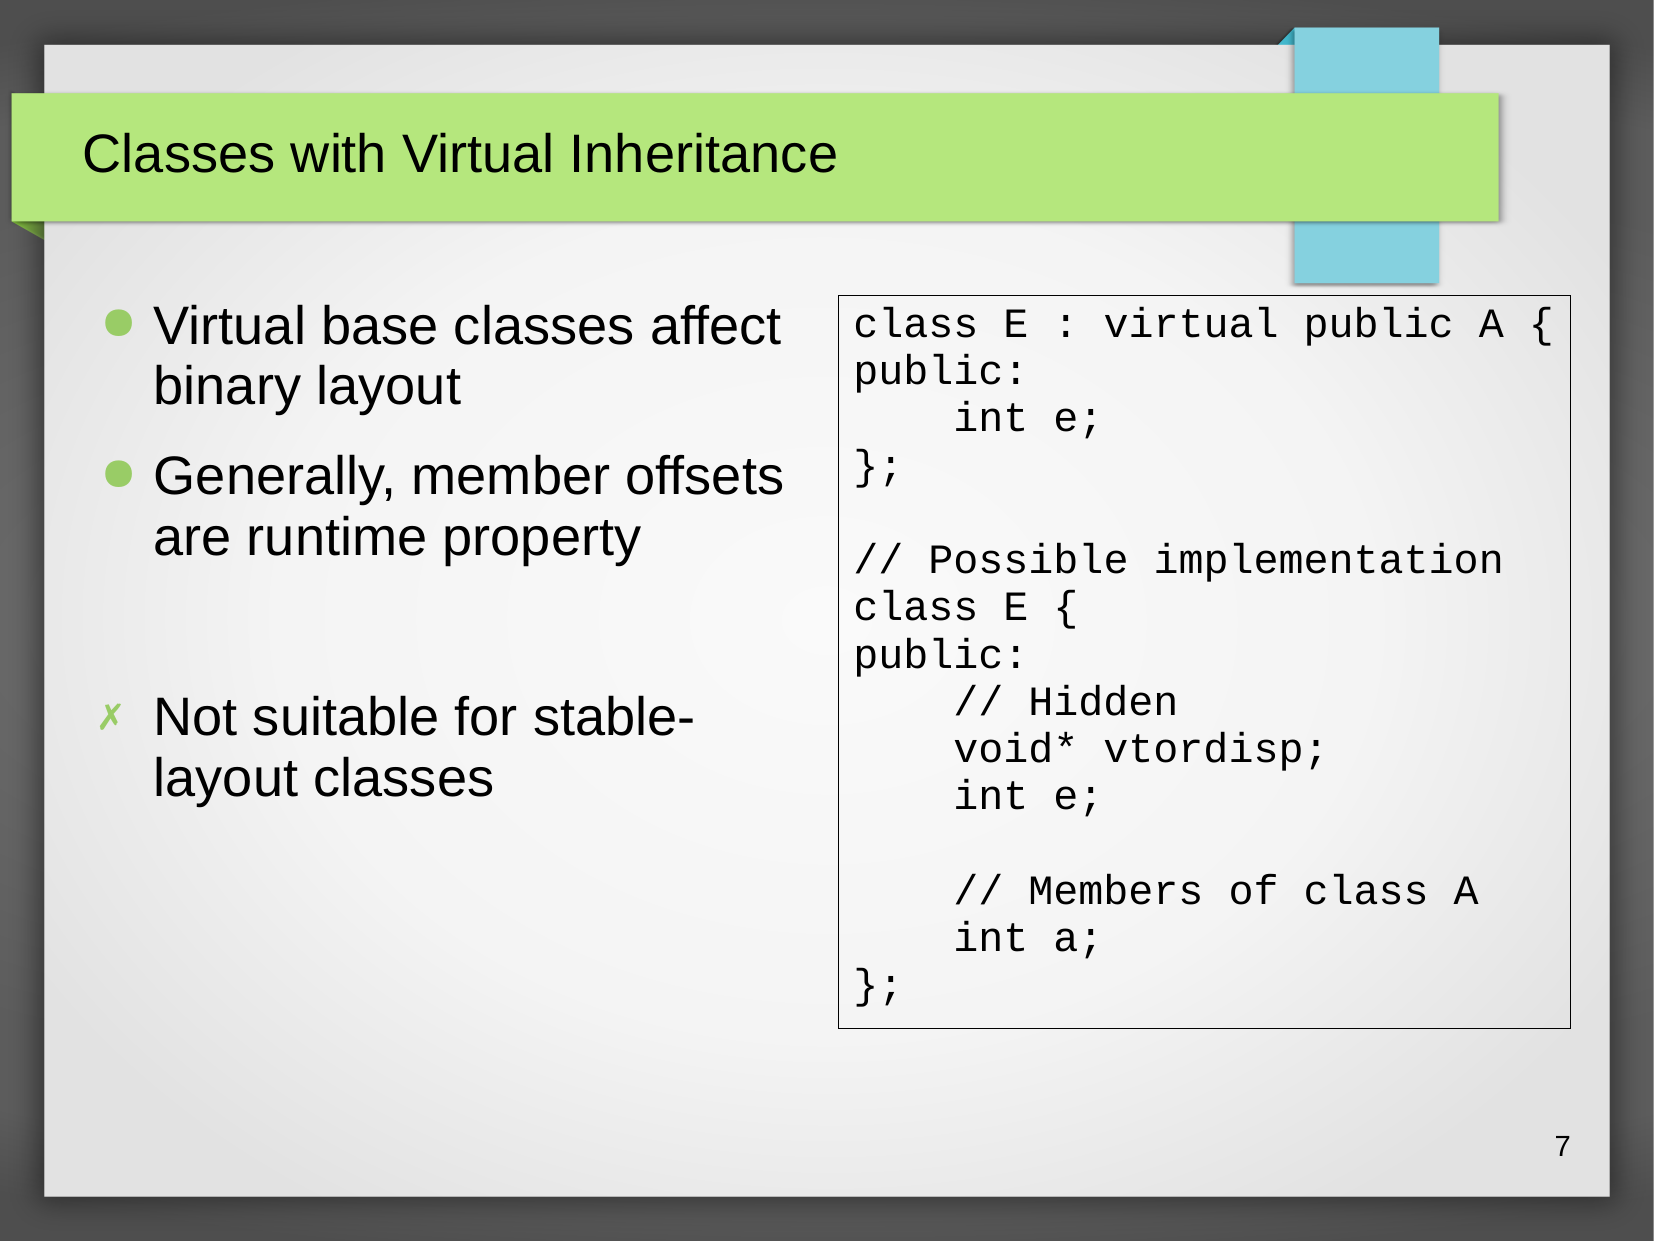

# Classes with Virtual Inheritance
Virtual base classes affect binary layout
Generally, member offsets are runtime property
Not suitable for stable-layout classes
class E : virtual public A {
public:
 int e;
};
// Possible implementation
class E {
public:
 // Hidden
 void* vtordisp;
 int e;
 // Members of class A
 int a;
};
7